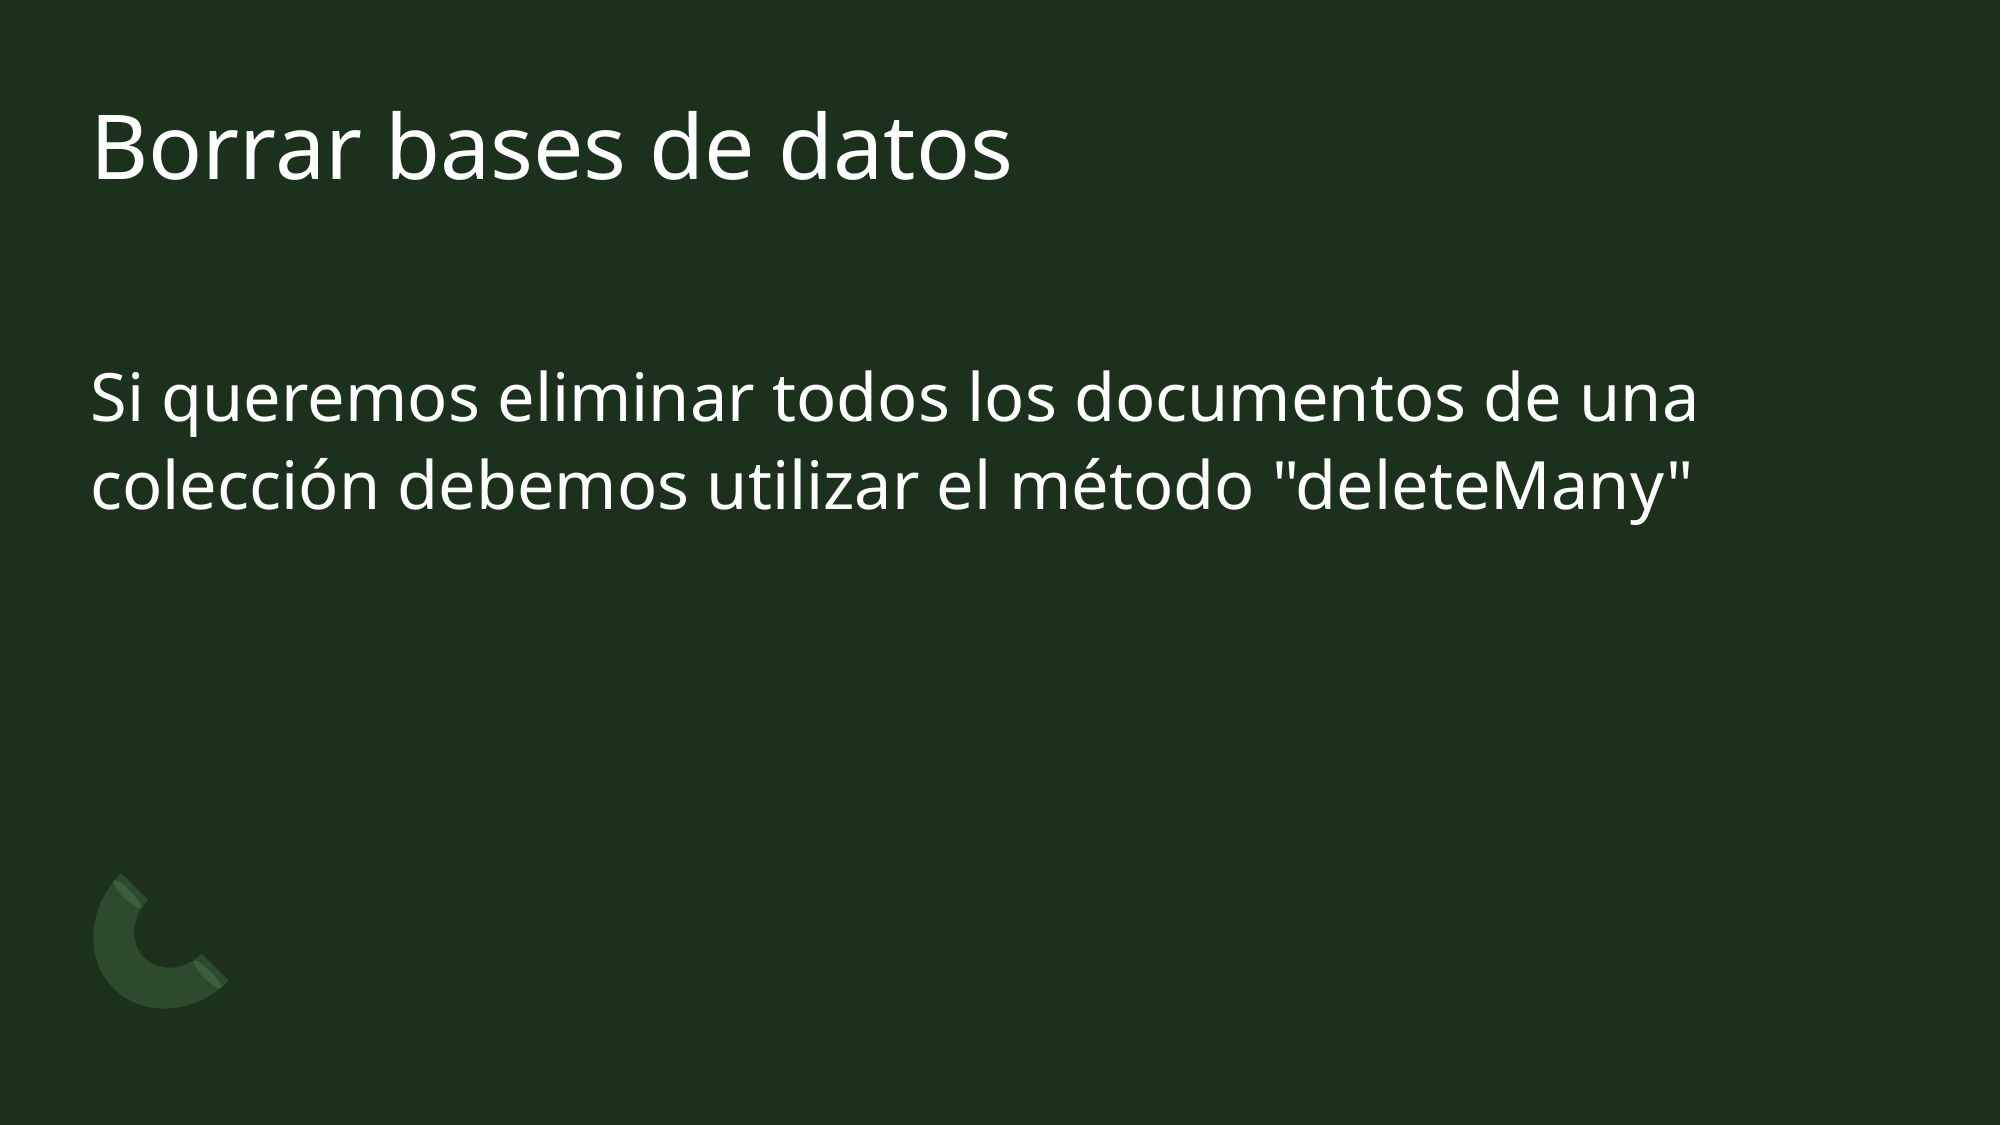

# Borrar bases de datos
Si queremos eliminar todos los documentos de una colección debemos utilizar el método "deleteMany"